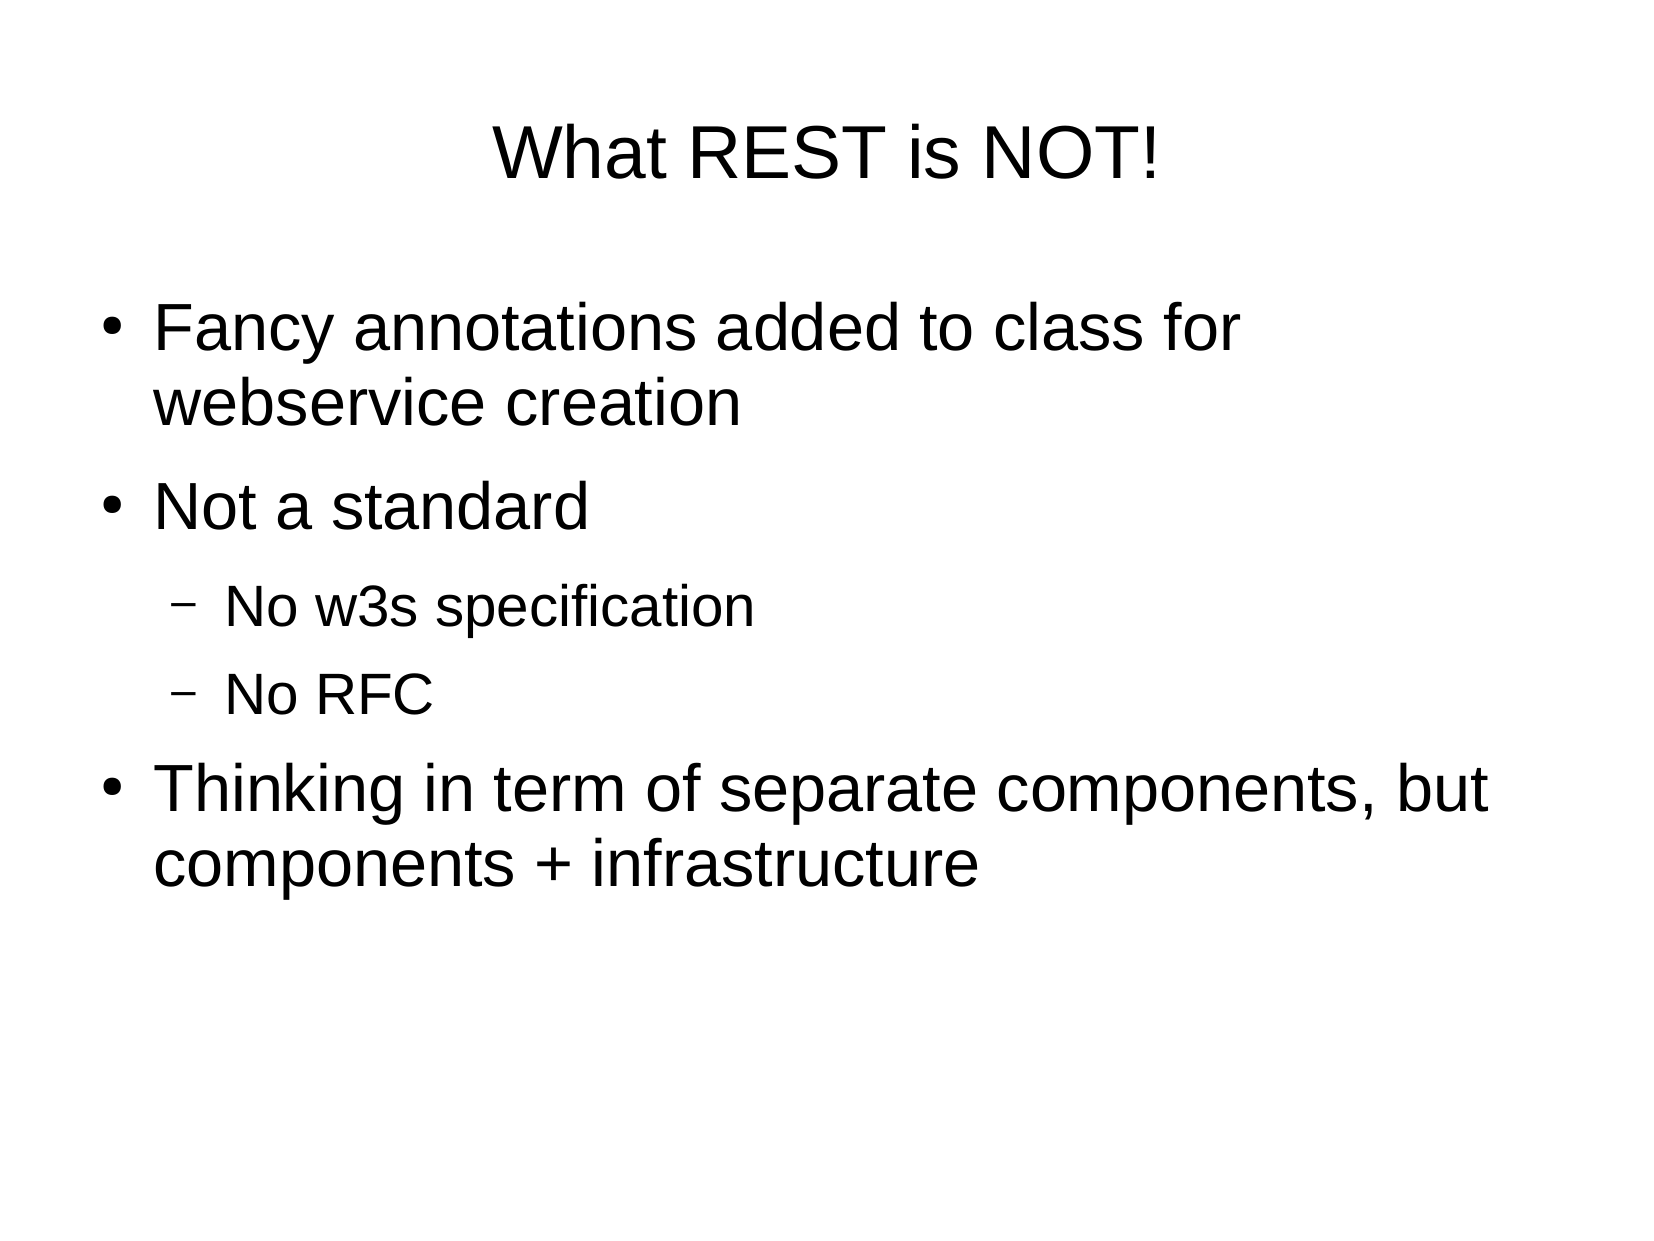

# What REST is NOT!
Fancy annotations added to class for webservice creation
Not a standard
No w3s specification
No RFC
Thinking in term of separate components, but components + infrastructure